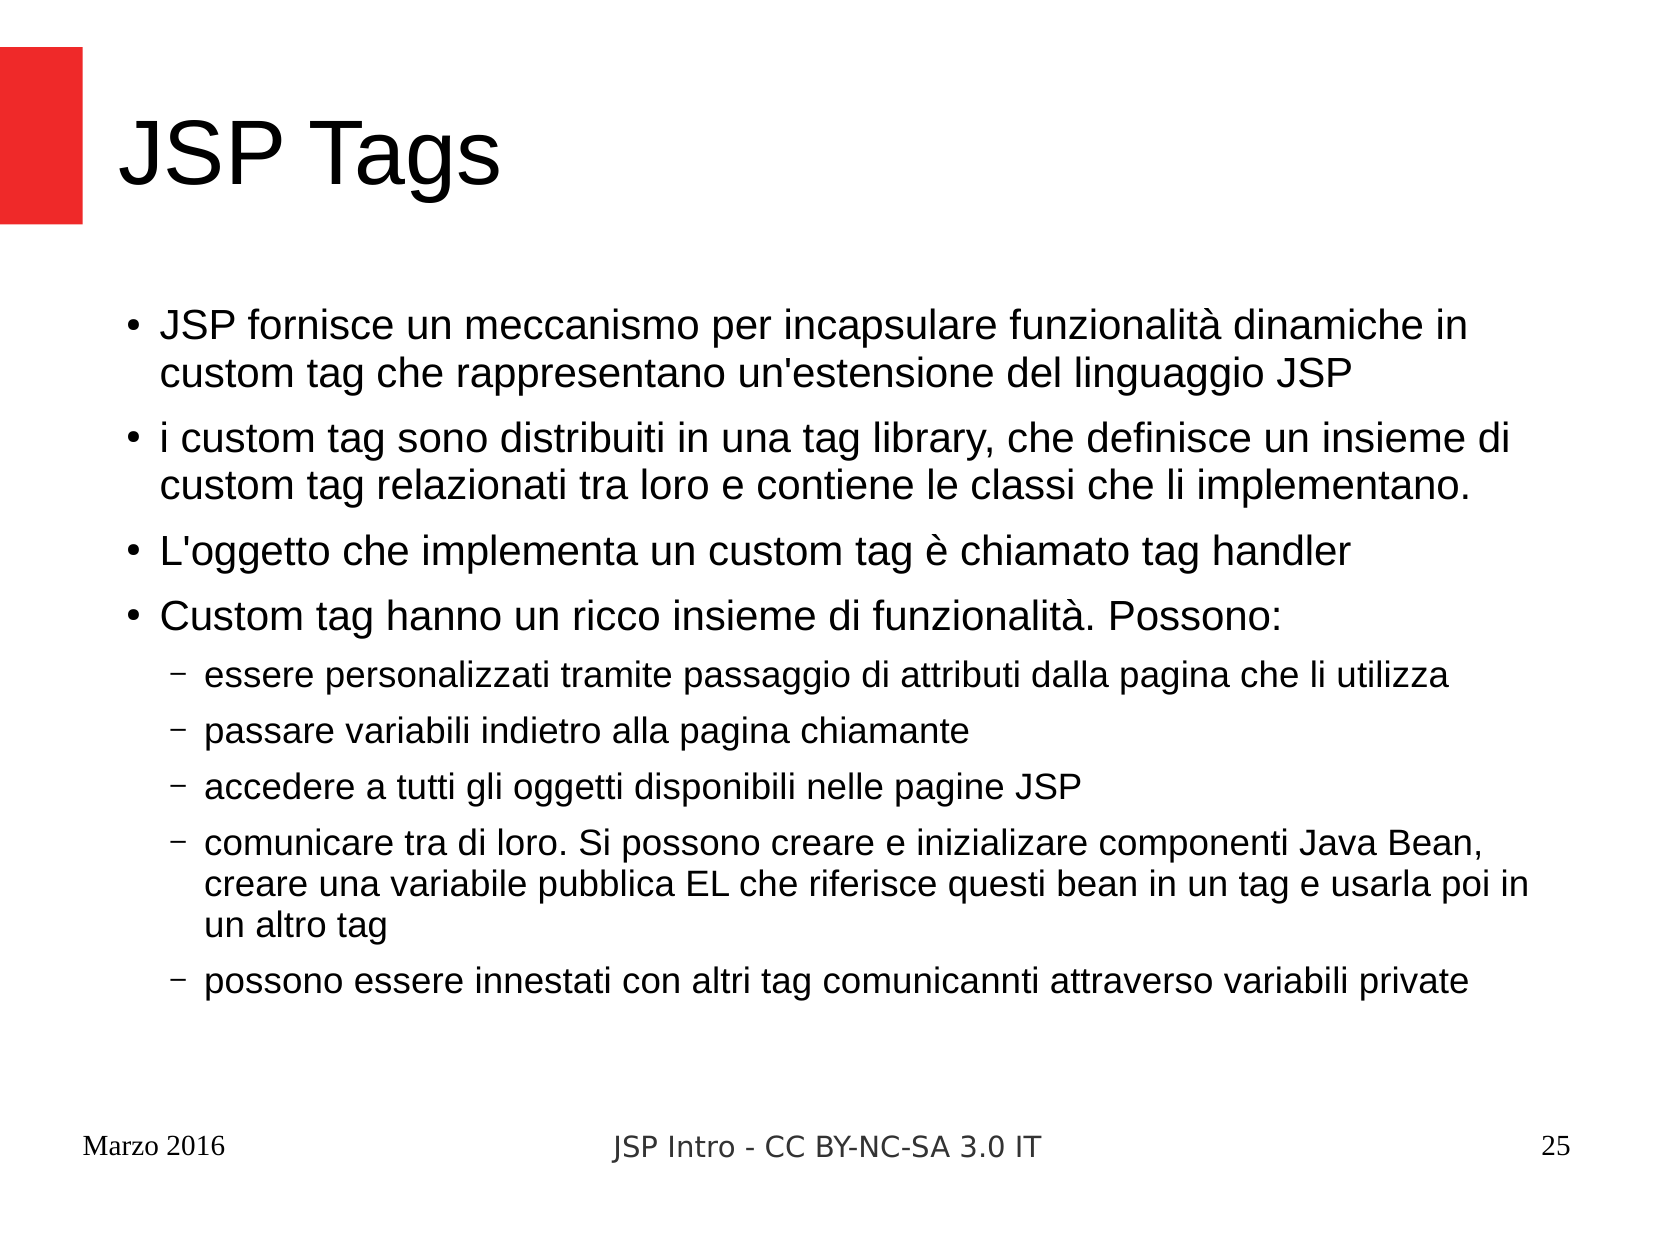

# JSP Tags
JSP fornisce un meccanismo per incapsulare funzionalità dinamiche in custom tag che rappresentano un'estensione del linguaggio JSP
i custom tag sono distribuiti in una tag library, che definisce un insieme di custom tag relazionati tra loro e contiene le classi che li implementano.
L'oggetto che implementa un custom tag è chiamato tag handler
Custom tag hanno un ricco insieme di funzionalità. Possono:
essere personalizzati tramite passaggio di attributi dalla pagina che li utilizza
passare variabili indietro alla pagina chiamante
accedere a tutti gli oggetti disponibili nelle pagine JSP
comunicare tra di loro. Si possono creare e inizializare componenti Java Bean, creare una variabile pubblica EL che riferisce questi bean in un tag e usarla poi in un altro tag
possono essere innestati con altri tag comunicannti attraverso variabili private
Your Date Here
Your Footer Here
25